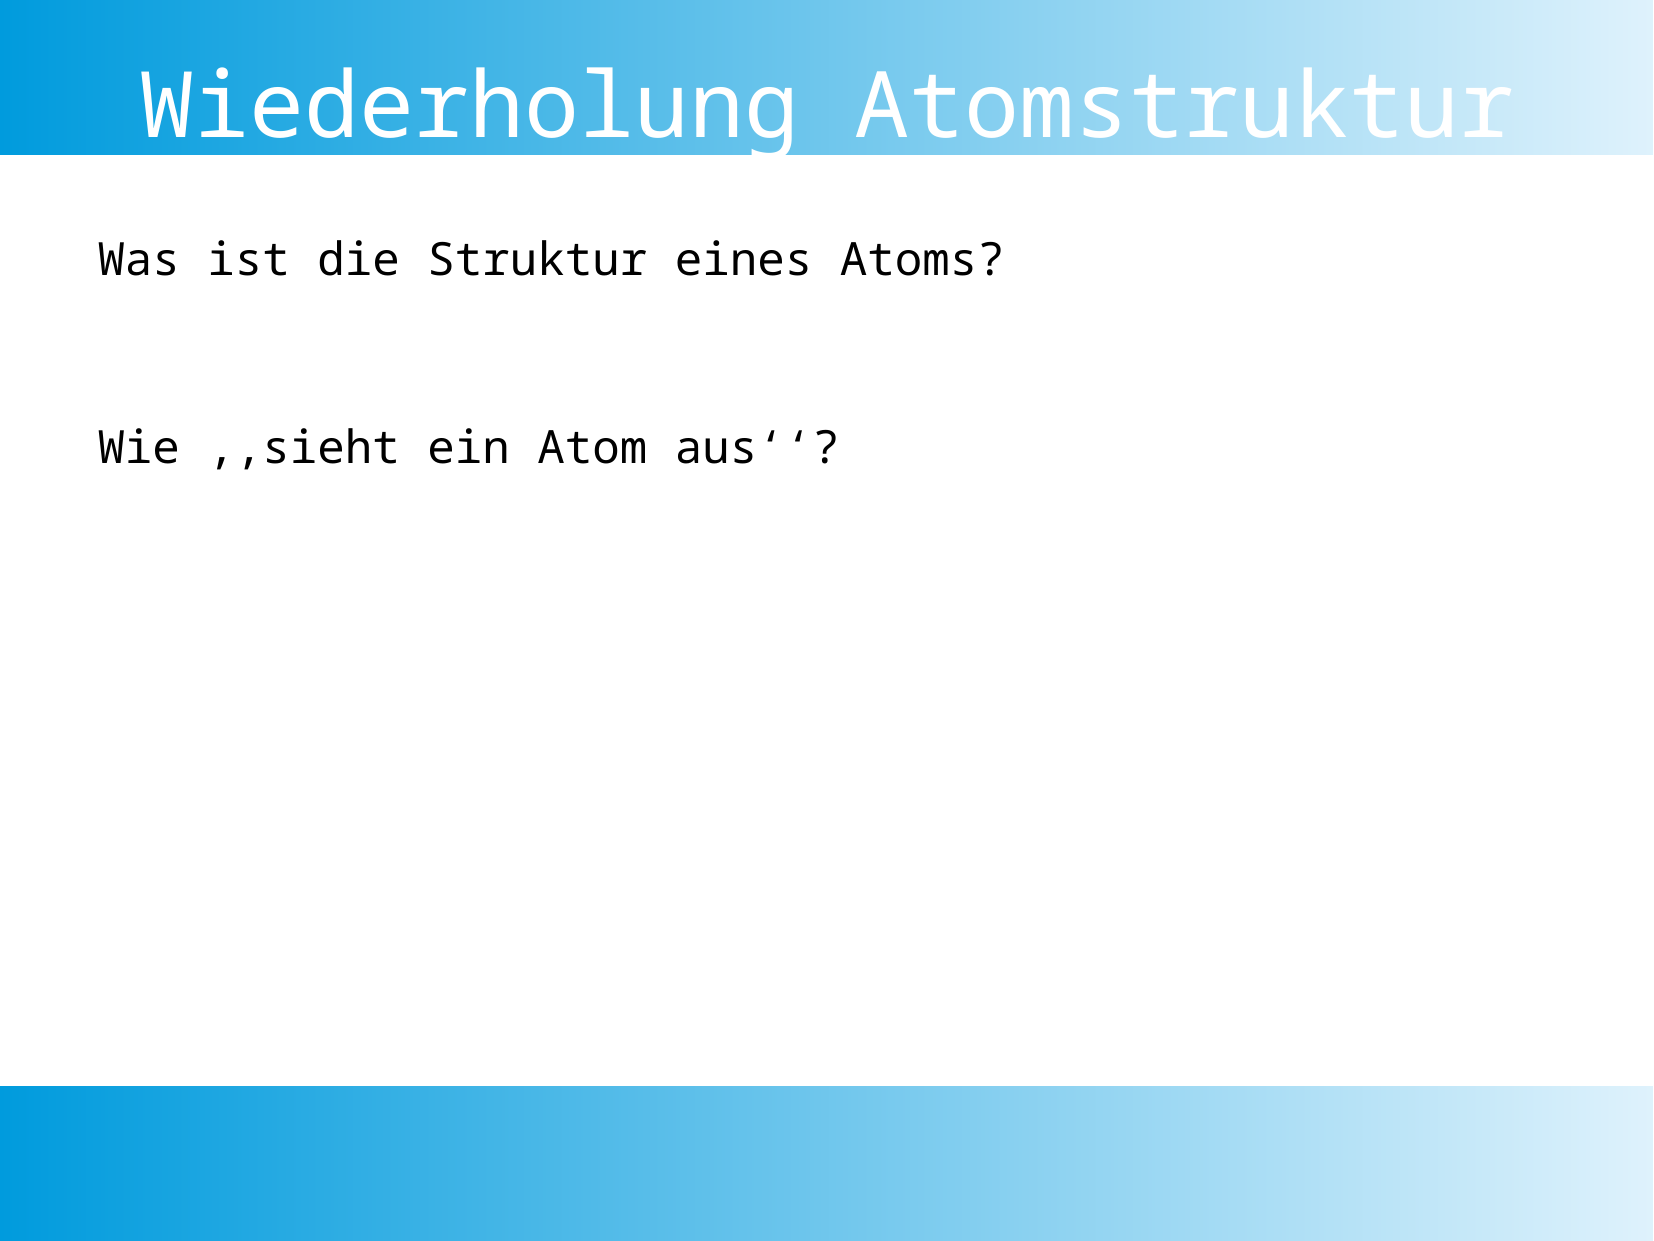

# Wiederholung Atomstruktur
Was ist die Struktur eines Atoms?
Wie ,,sieht ein Atom aus‘‘?